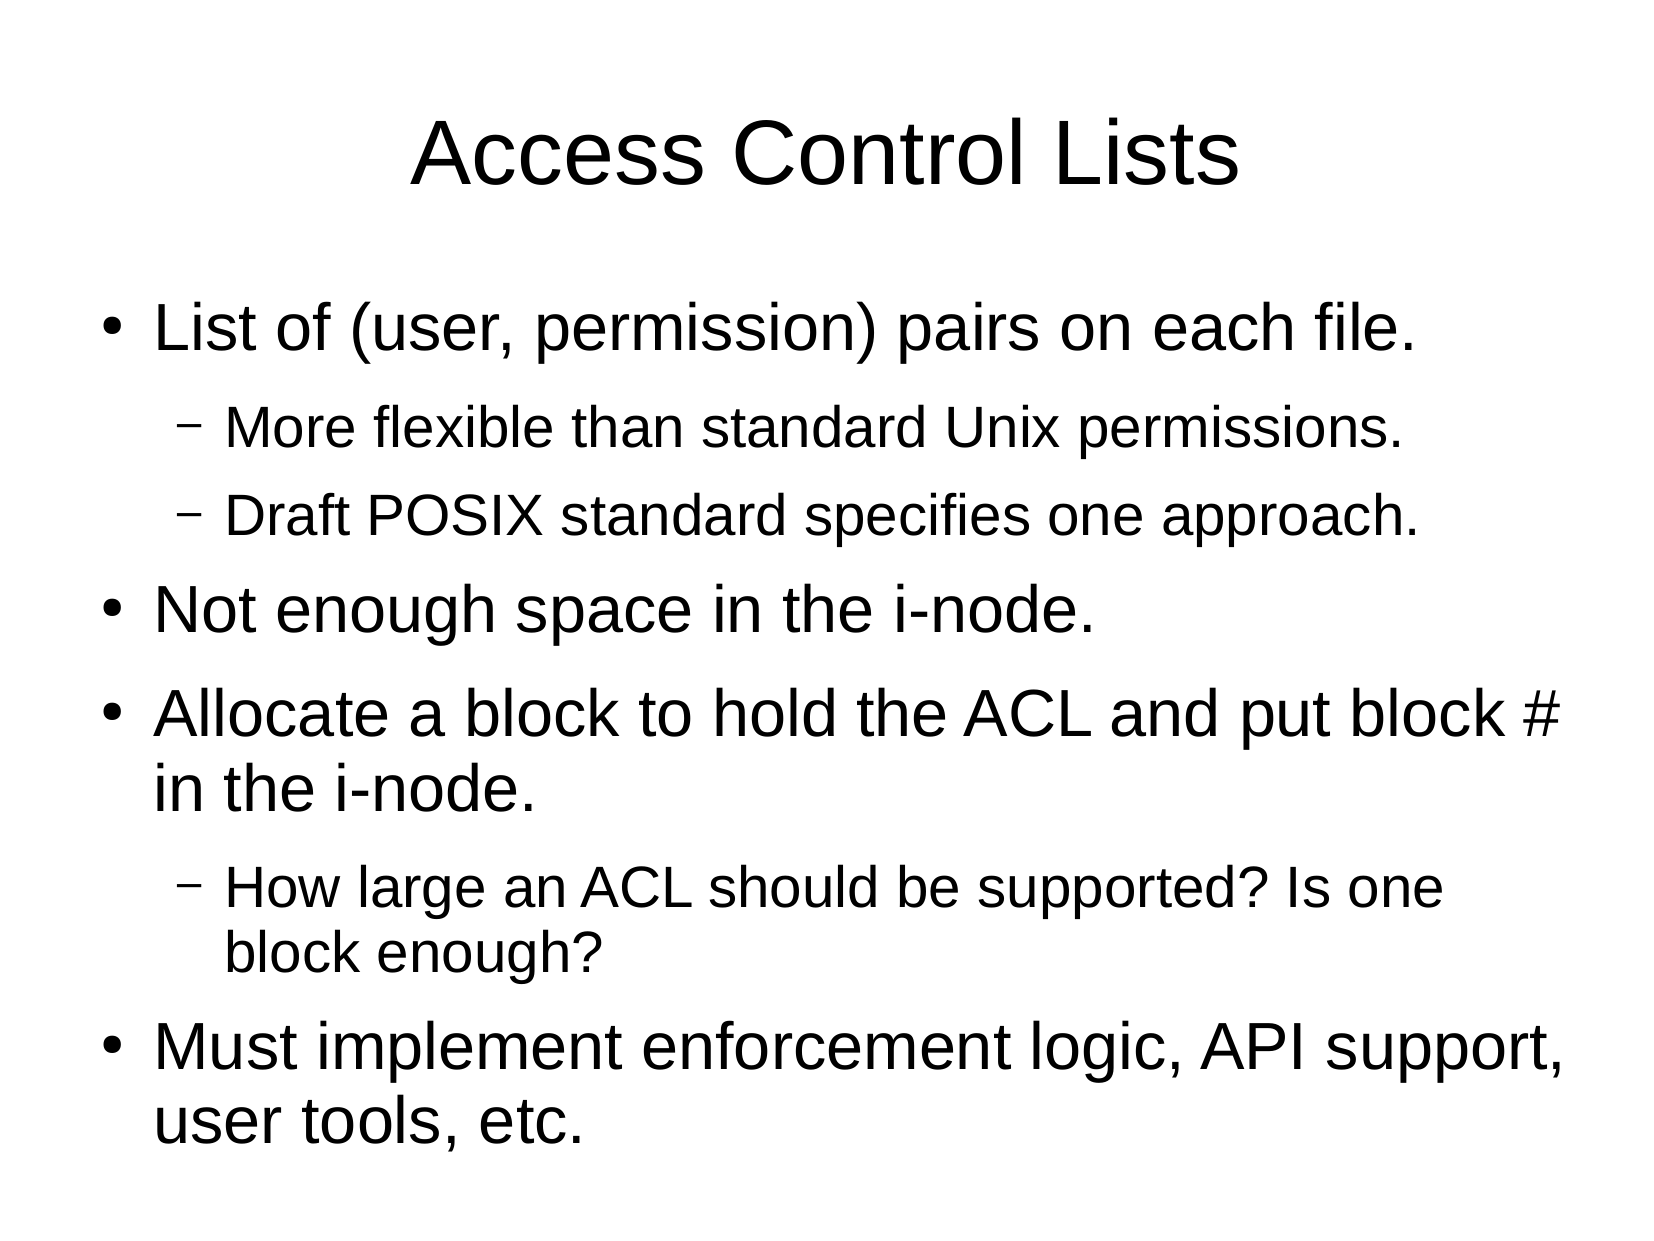

# Access Control Lists
List of (user, permission) pairs on each file.
More flexible than standard Unix permissions.
Draft POSIX standard specifies one approach.
Not enough space in the i-node.
Allocate a block to hold the ACL and put block # in the i-node.
How large an ACL should be supported? Is one block enough?
Must implement enforcement logic, API support, user tools, etc.